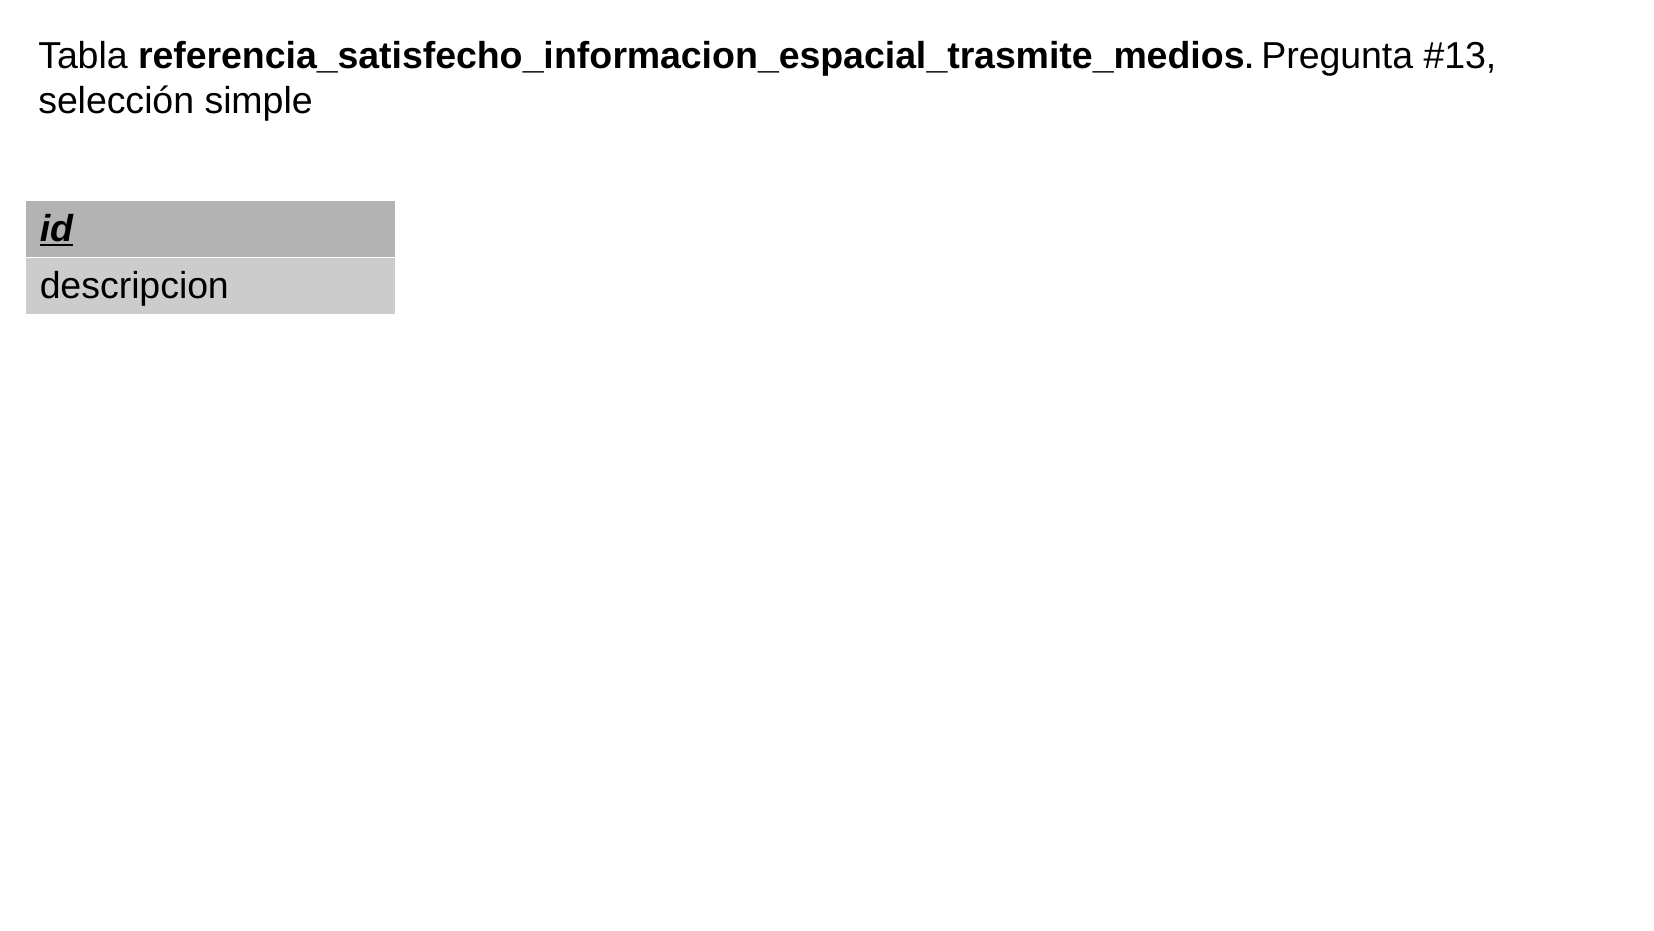

Tabla referencia_satisfecho_informacion_espacial_trasmite_medios. Pregunta #13, selección simple
| id |
| --- |
| descripcion |